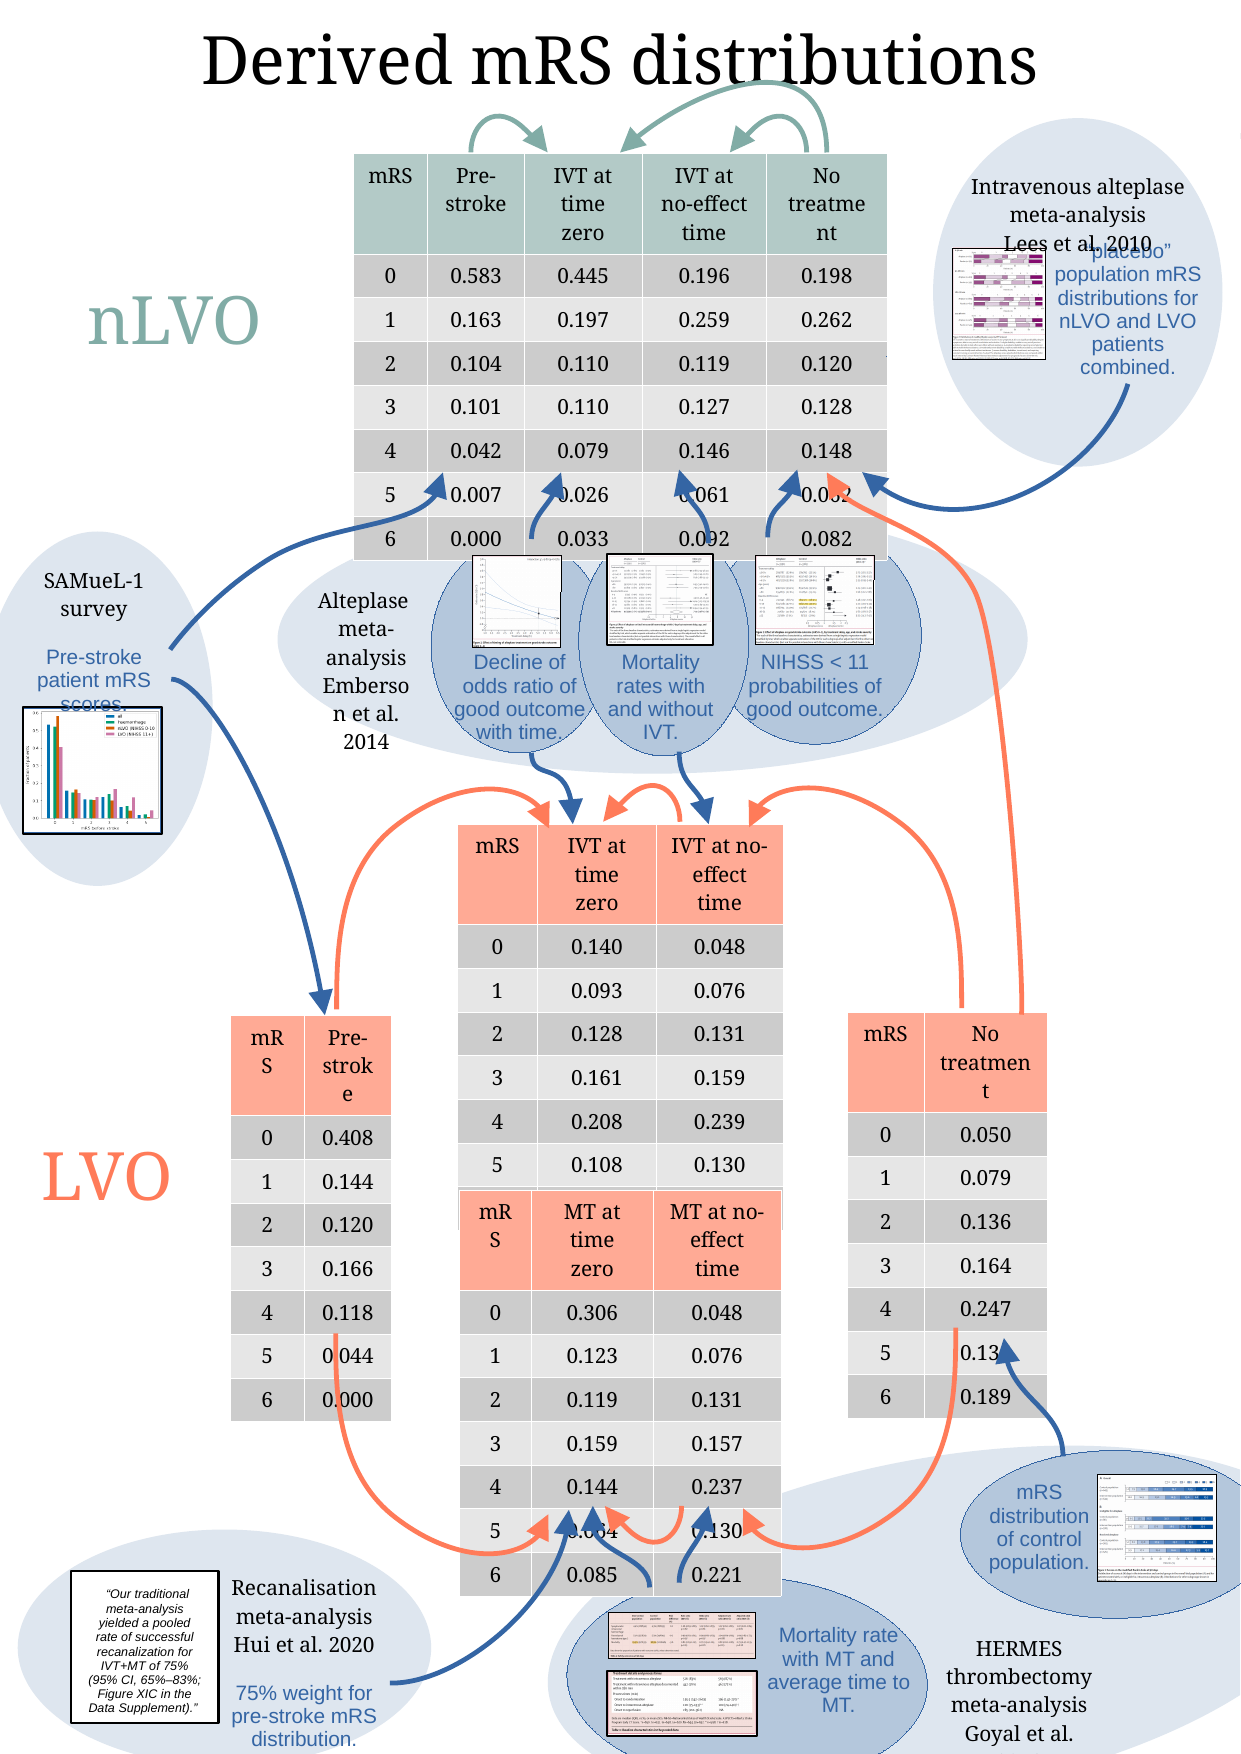

Derived mRS distributions
| mRS | Pre-stroke | IVT at time zero | IVT at no-effect time | No treatment |
| --- | --- | --- | --- | --- |
| 0 | 0.583 | 0.445 | 0.196 | 0.198 |
| 1 | 0.163 | 0.197 | 0.259 | 0.262 |
| 2 | 0.104 | 0.110 | 0.119 | 0.120 |
| 3 | 0.101 | 0.110 | 0.127 | 0.128 |
| 4 | 0.042 | 0.079 | 0.146 | 0.148 |
| 5 | 0.007 | 0.026 | 0.061 | 0.062 |
| 6 | 0.000 | 0.033 | 0.092 | 0.082 |
Intravenous alteplase meta-analysis
Lees et al. 2010
“placebo” population mRS distributions for nLVO and LVO patients combined.
nLVO
SAMueL-1 survey
Pre-stroke patient mRS scores.
Alteplase
meta-analysis
Emberson et al. 2014
Decline of odds ratio of good outcome with time.
Mortality rates with and without IVT.
NIHSS < 11 probabilities of good outcome.
| mRS | IVT at time zero | IVT at no-effect time |
| --- | --- | --- |
| 0 | 0.140 | 0.048 |
| 1 | 0.093 | 0.076 |
| 2 | 0.128 | 0.131 |
| 3 | 0.161 | 0.159 |
| 4 | 0.208 | 0.239 |
| 5 | 0.108 | 0.130 |
| 6 | 0.162 | 0.217 |
| mRS | No treatment |
| --- | --- |
| 0 | 0.050 |
| 1 | 0.079 |
| 2 | 0.136 |
| 3 | 0.164 |
| 4 | 0.247 |
| 5 | 0.135 |
| 6 | 0.189 |
| mRS | Pre-stroke |
| --- | --- |
| 0 | 0.408 |
| 1 | 0.144 |
| 2 | 0.120 |
| 3 | 0.166 |
| 4 | 0.118 |
| 5 | 0.044 |
| 6 | 0.000 |
LVO
| mRS | MT at time zero | MT at no-effect time |
| --- | --- | --- |
| 0 | 0.306 | 0.048 |
| 1 | 0.123 | 0.076 |
| 2 | 0.119 | 0.131 |
| 3 | 0.159 | 0.157 |
| 4 | 0.144 | 0.237 |
| 5 | 0.064 | 0.130 |
| 6 | 0.085 | 0.221 |
mRS distribution of control population.
Recanalisation meta-analysis
Hui et al. 2020
75% weight for pre-stroke mRS distribution.
 “Our traditional meta-analysis yielded a pooled rate of successful recanalization for IVT+MT of 75% (95% CI, 65%–83%; Figure XIC in the Data Supplement).”
Mortality rate with MT and average time to MT.
HERMES thrombectomy meta-analysis
Goyal et al. 2016